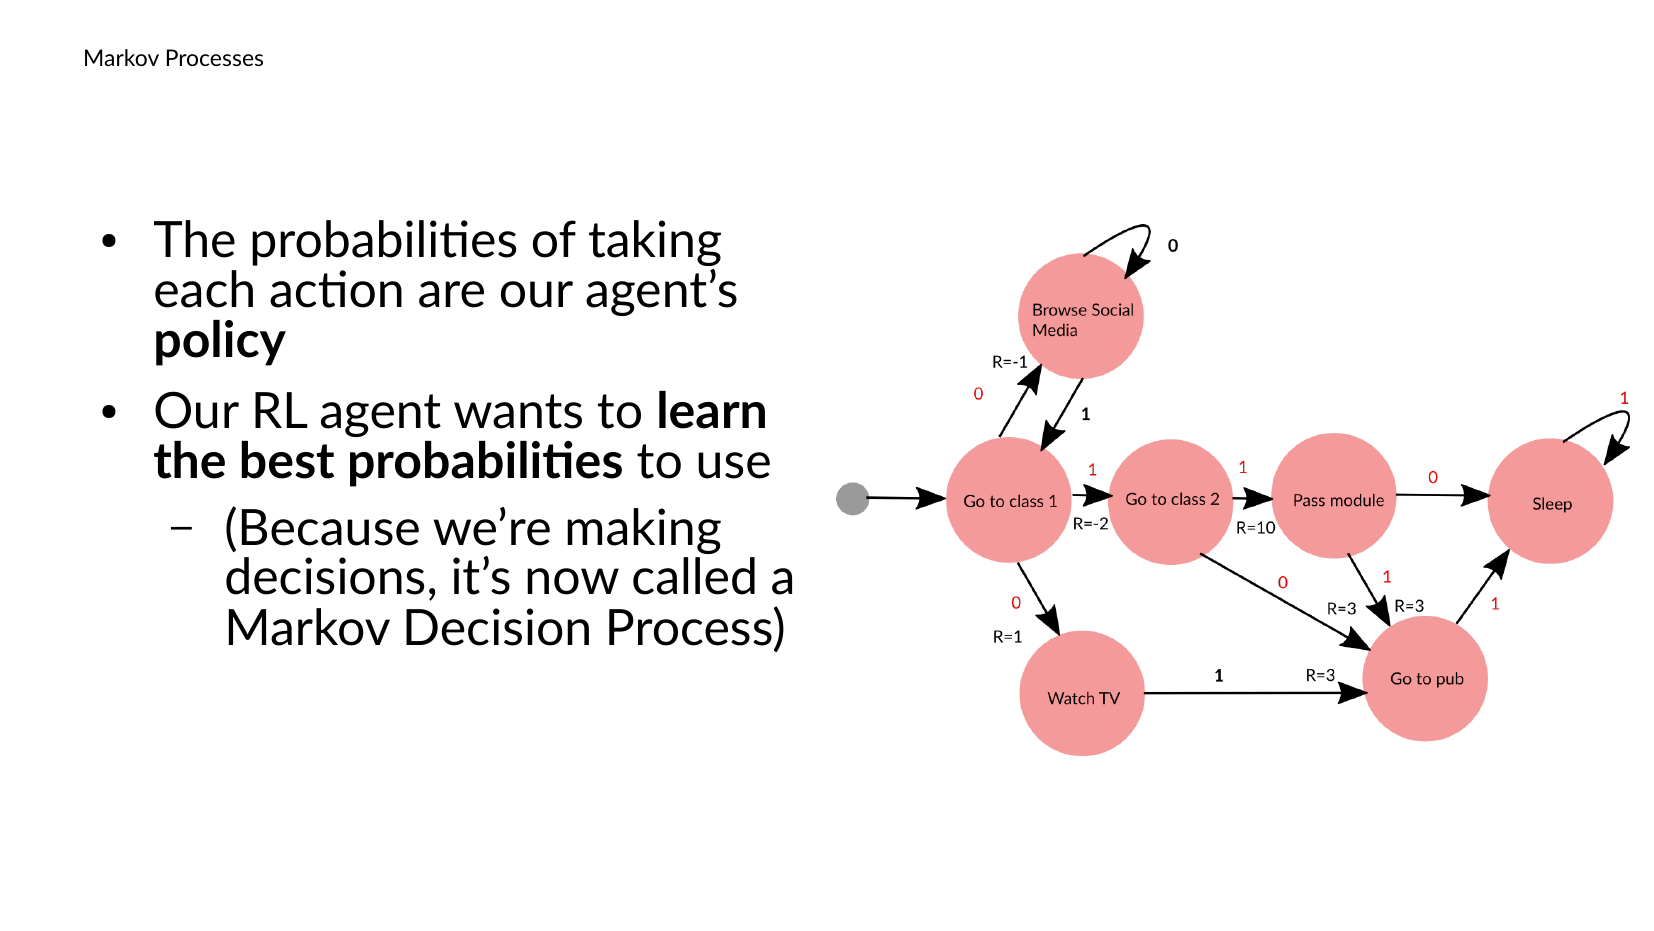

# Markov Processes
The probabilities of taking each action are our agent’s policy
Our RL agent wants to learn the best probabilities to use
(Because we’re making decisions, it’s now called a Markov Decision Process)